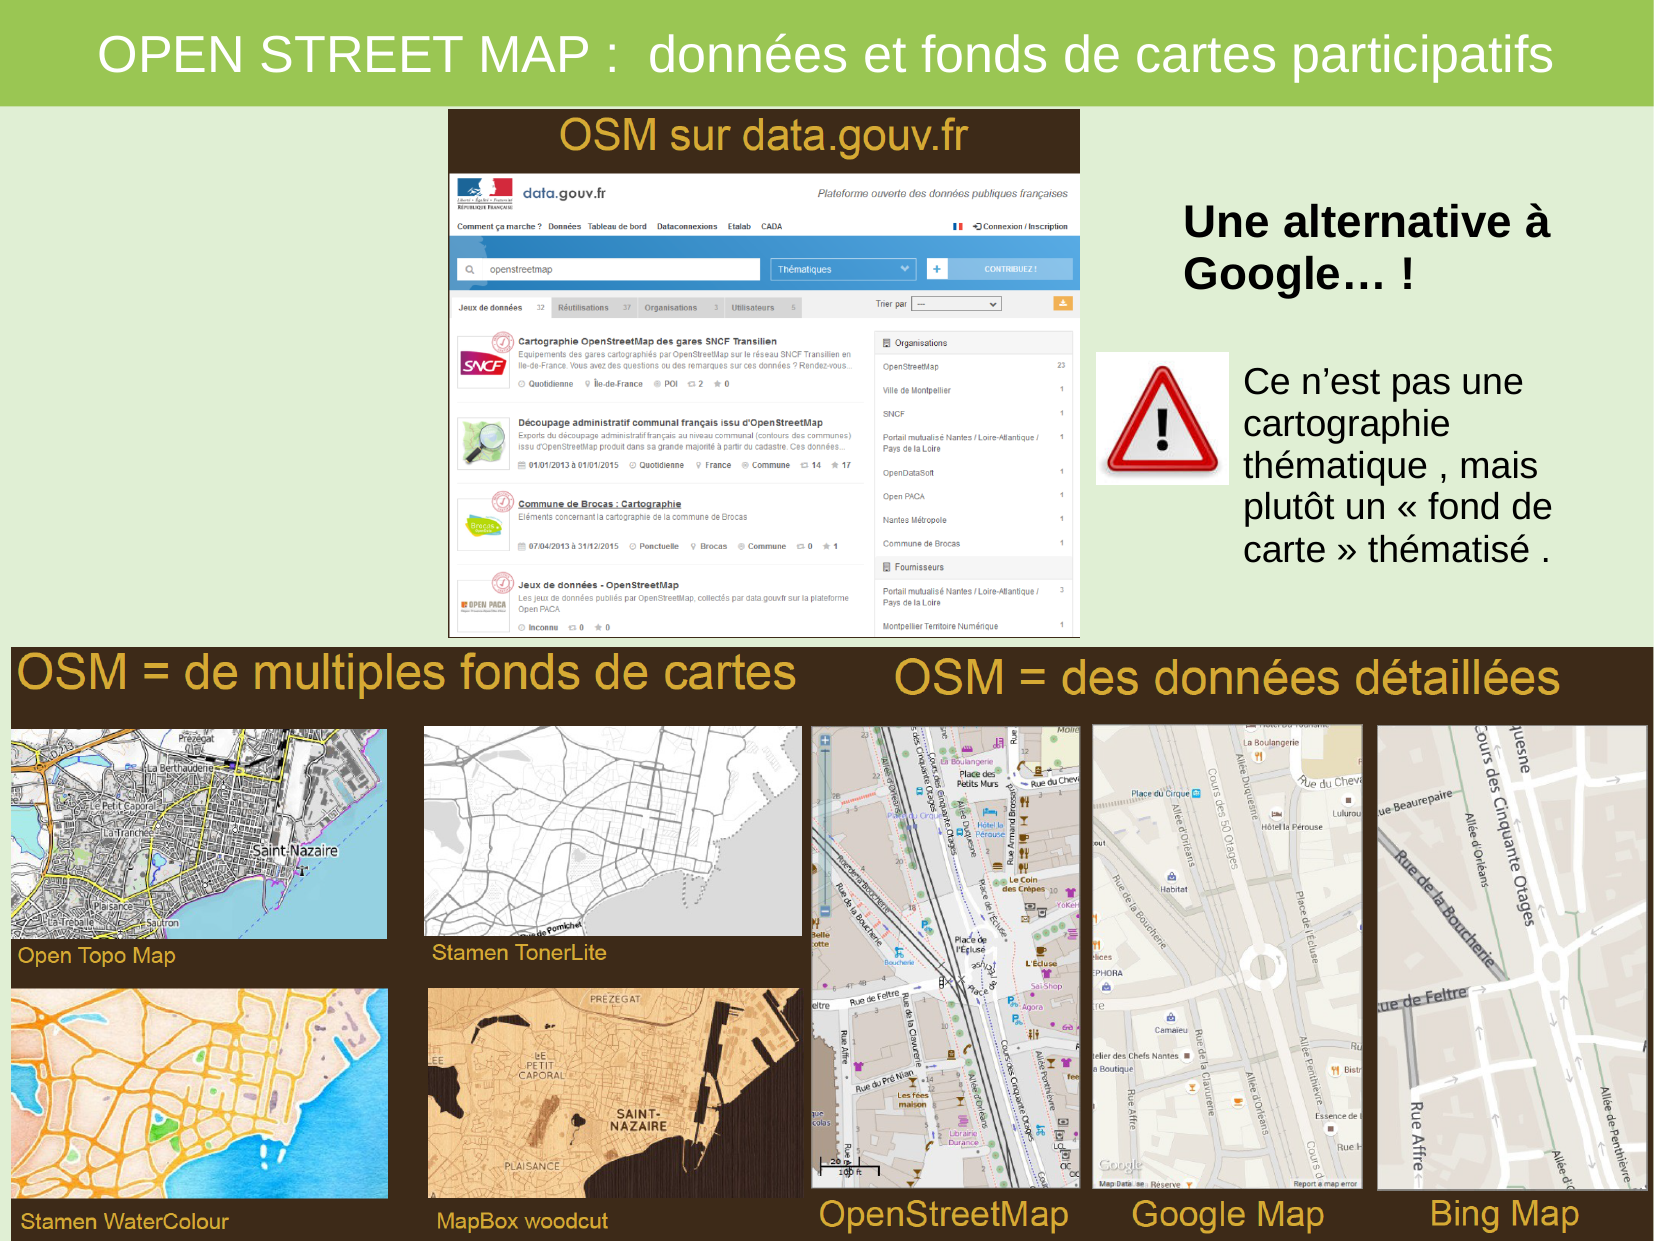

# OPEN STREET MAP : données et fonds de cartes participatifs
Une alternative à Google… !
Ce n’est pas une cartographie thématique , mais plutôt un « fond de carte » thématisé .